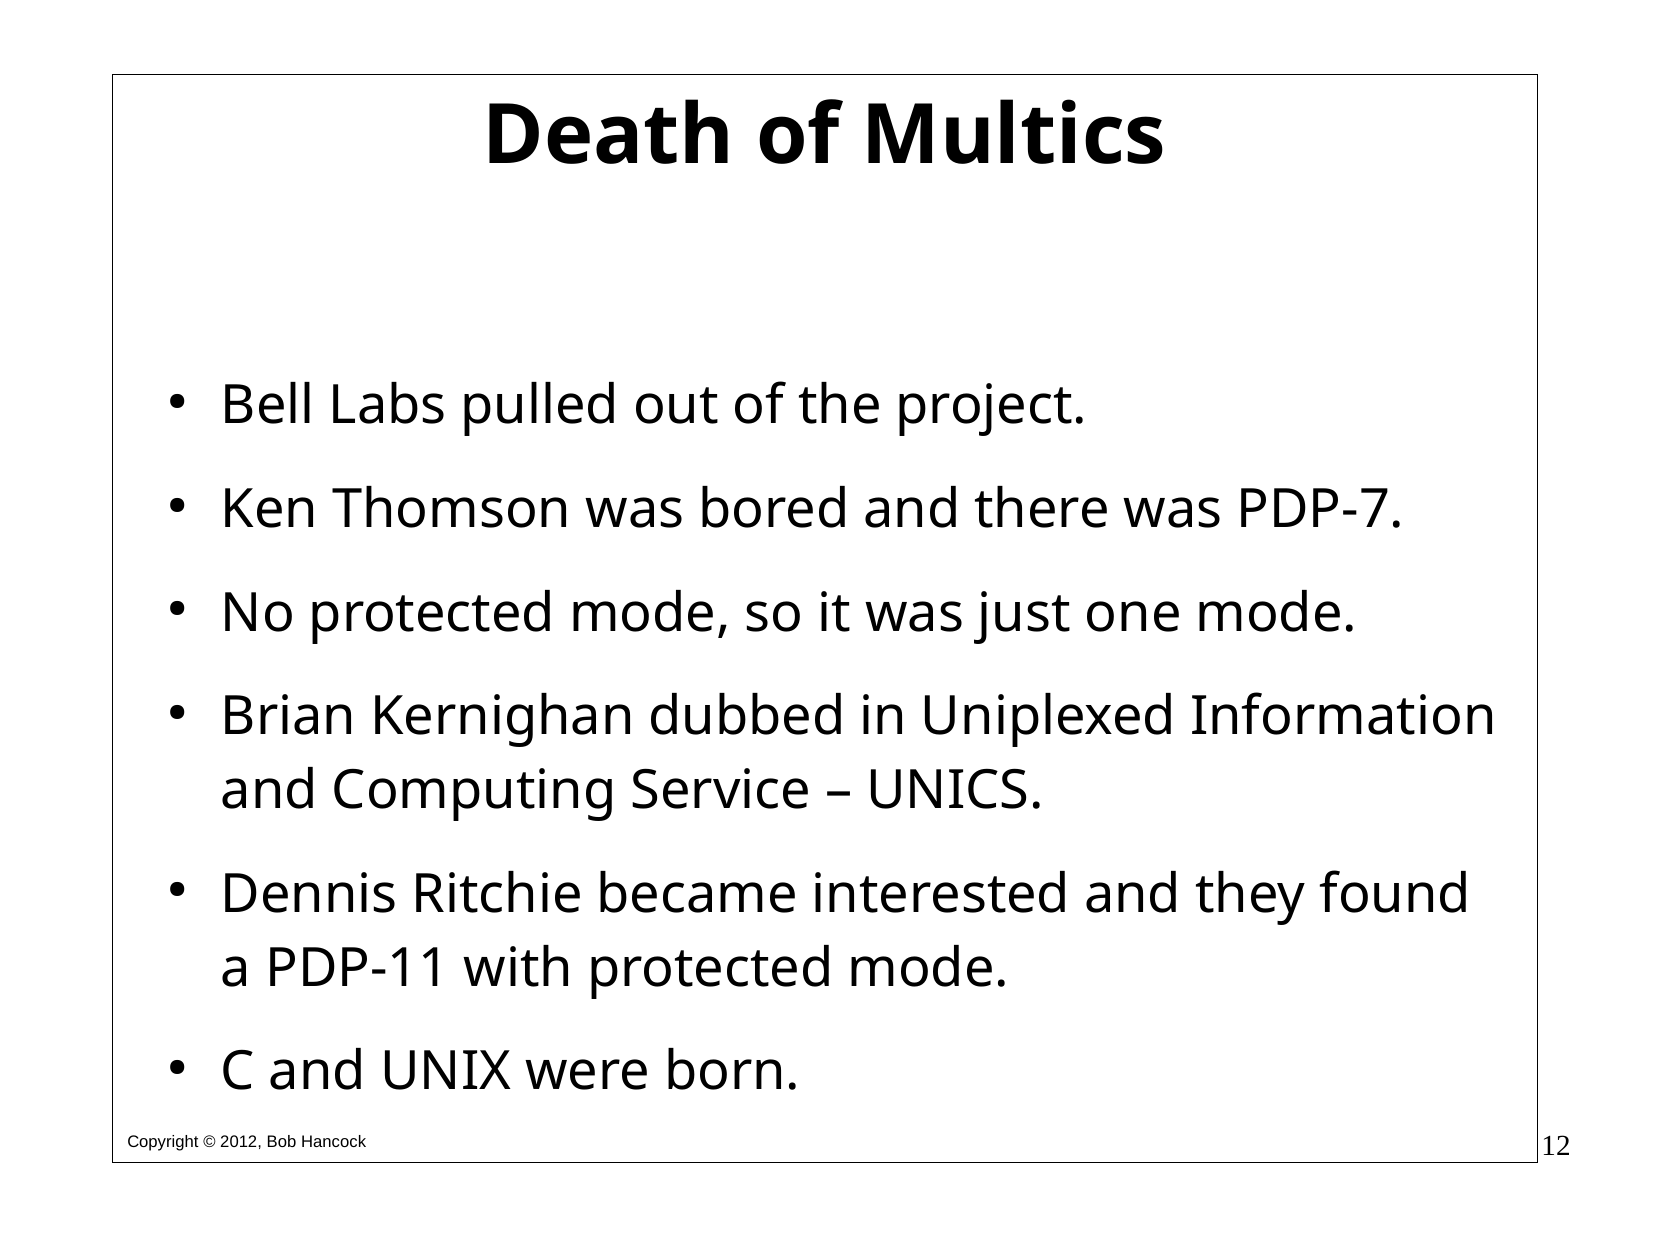

# Death of Multics
Bell Labs pulled out of the project.
Ken Thomson was bored and there was PDP-7.
No protected mode, so it was just one mode.
Brian Kernighan dubbed in Uniplexed Information and Computing Service – UNICS.
Dennis Ritchie became interested and they found a PDP-11 with protected mode.
C and UNIX were born.
Copyright © 2012, Bob Hancock
12